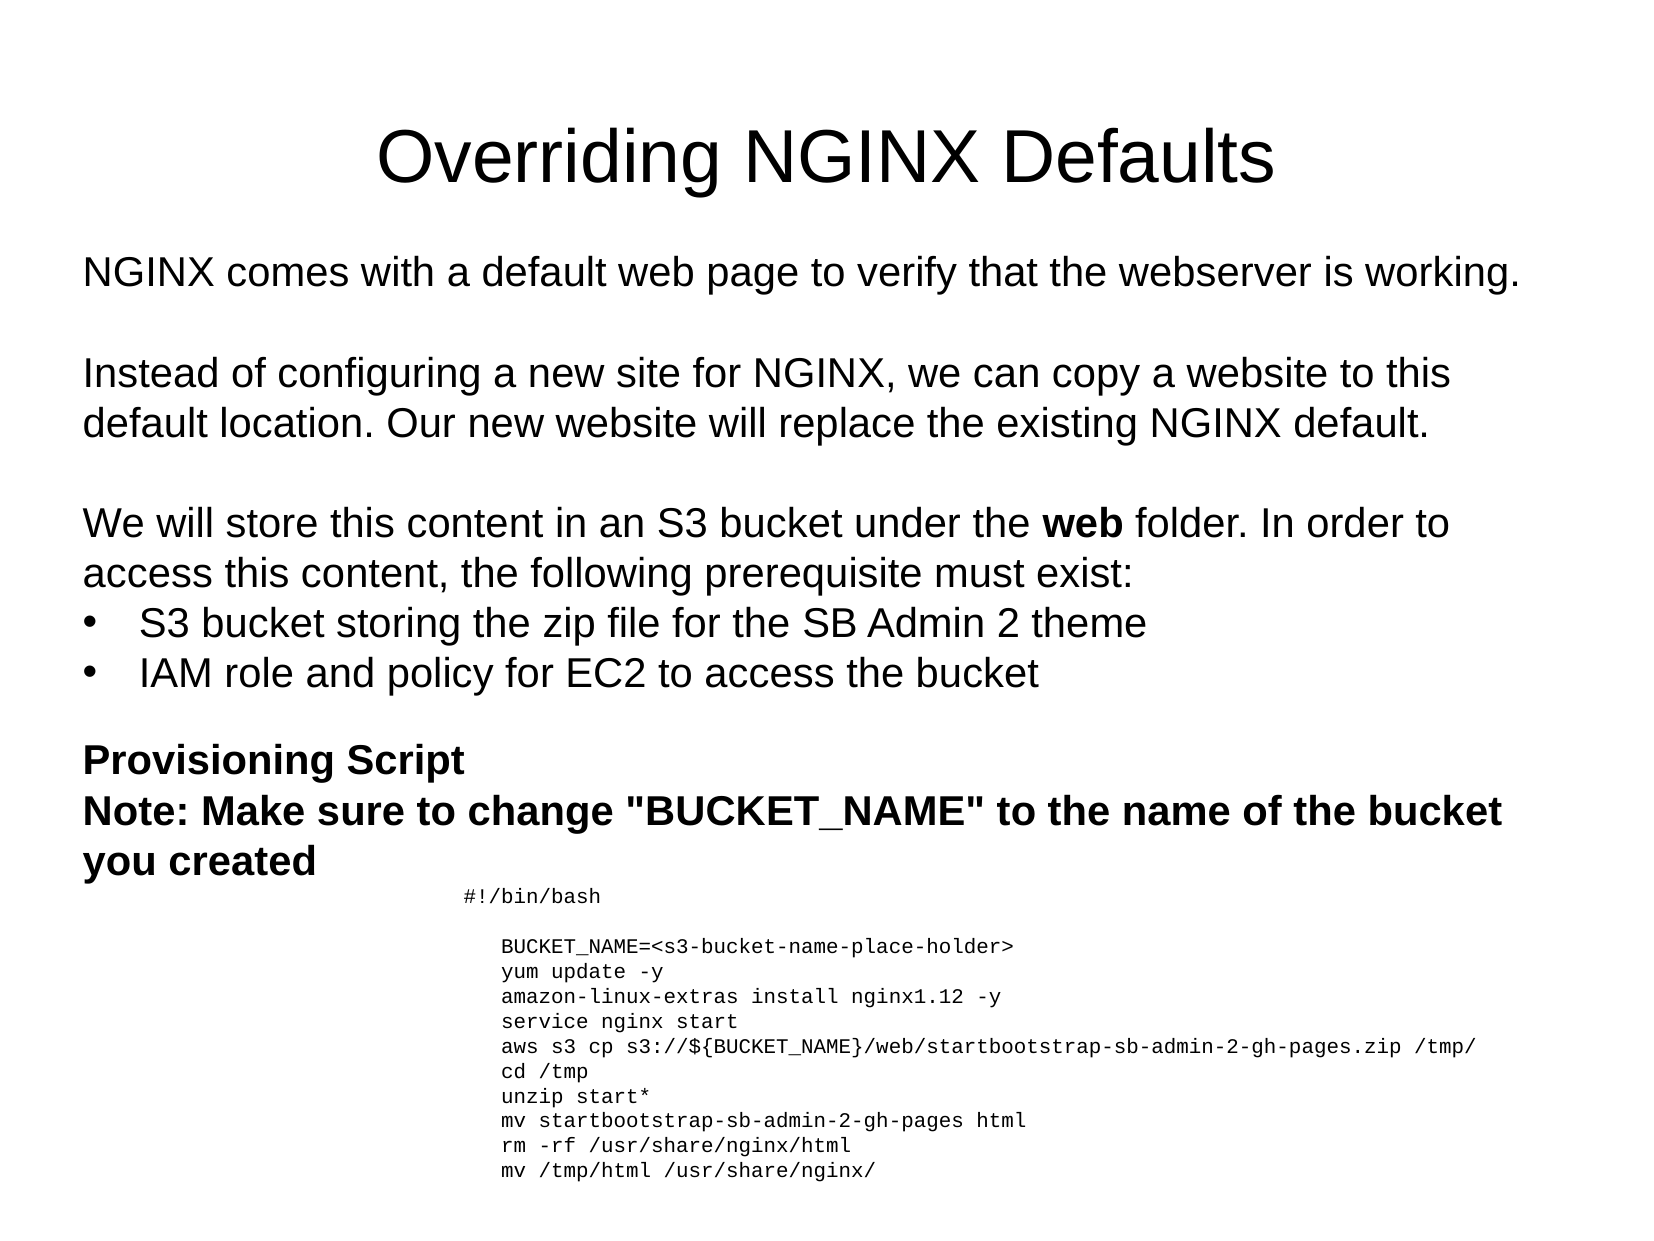

# Overriding NGINX Defaults
NGINX comes with a default web page to verify that the webserver is working.
Instead of configuring a new site for NGINX, we can copy a website to this default location. Our new website will replace the existing NGINX default.
We will store this content in an S3 bucket under the web folder. In order to access this content, the following prerequisite must exist:
S3 bucket storing the zip file for the SB Admin 2 theme
IAM role and policy for EC2 to access the bucket
Provisioning Script
Note: Make sure to change "BUCKET_NAME" to the name of the bucket you created
#!/bin/bash
 BUCKET_NAME=<s3-bucket-name-place-holder>
 yum update -y
 amazon-linux-extras install nginx1.12 -y
 service nginx start
 aws s3 cp s3://${BUCKET_NAME}/web/startbootstrap-sb-admin-2-gh-pages.zip /tmp/
 cd /tmp
 unzip start*
 mv startbootstrap-sb-admin-2-gh-pages html
 rm -rf /usr/share/nginx/html
 mv /tmp/html /usr/share/nginx/